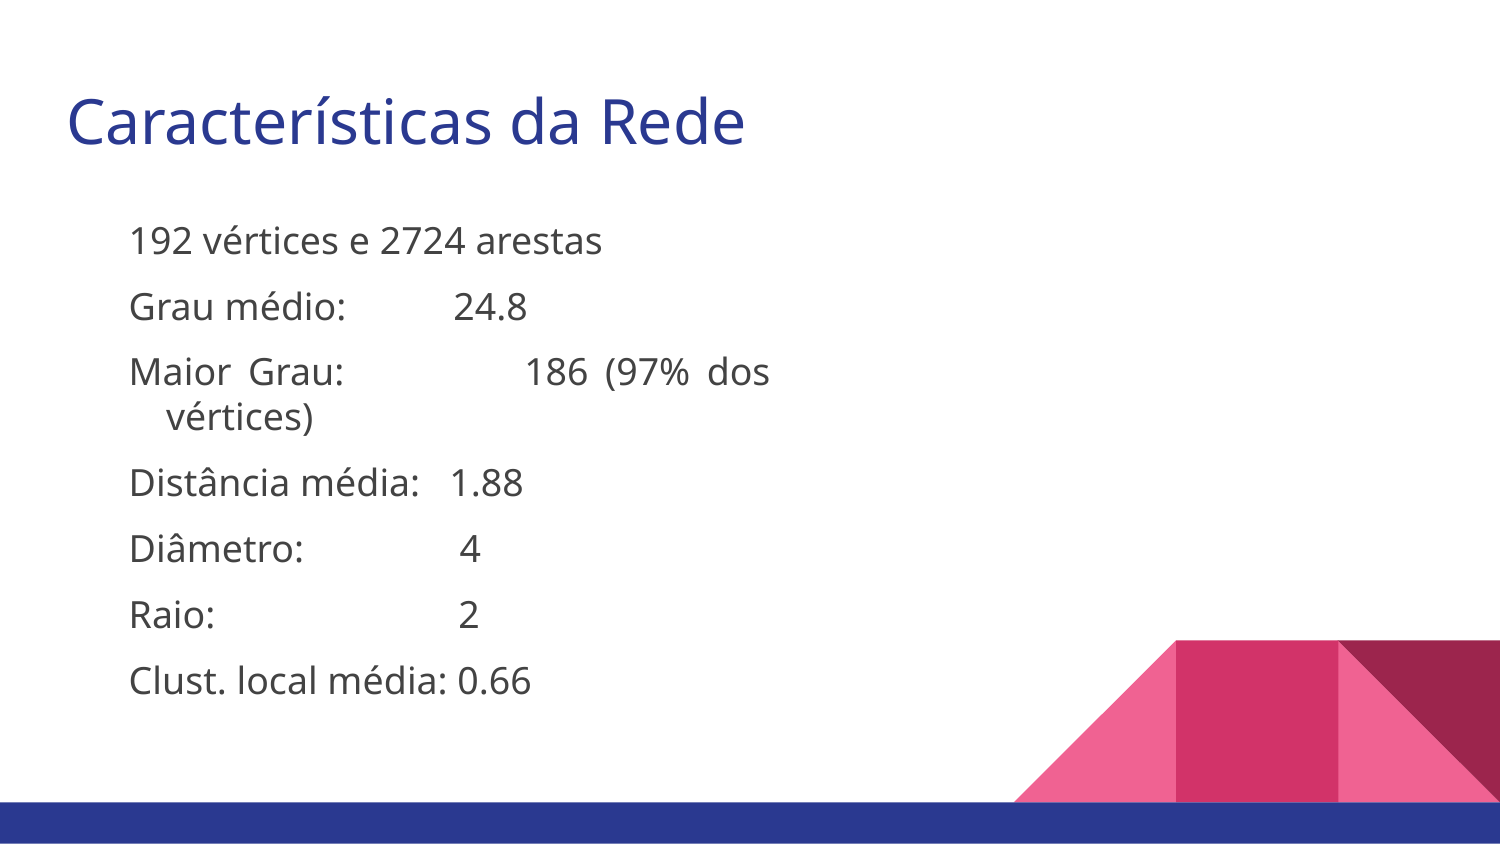

# Características da Rede
192 vértices e 2724 arestas
Grau médio: 24.8
Maior Grau: 186 (97% dos vértices)
Distância média: 1.88
Diâmetro: 4
Raio: 2
Clust. local média: 0.66